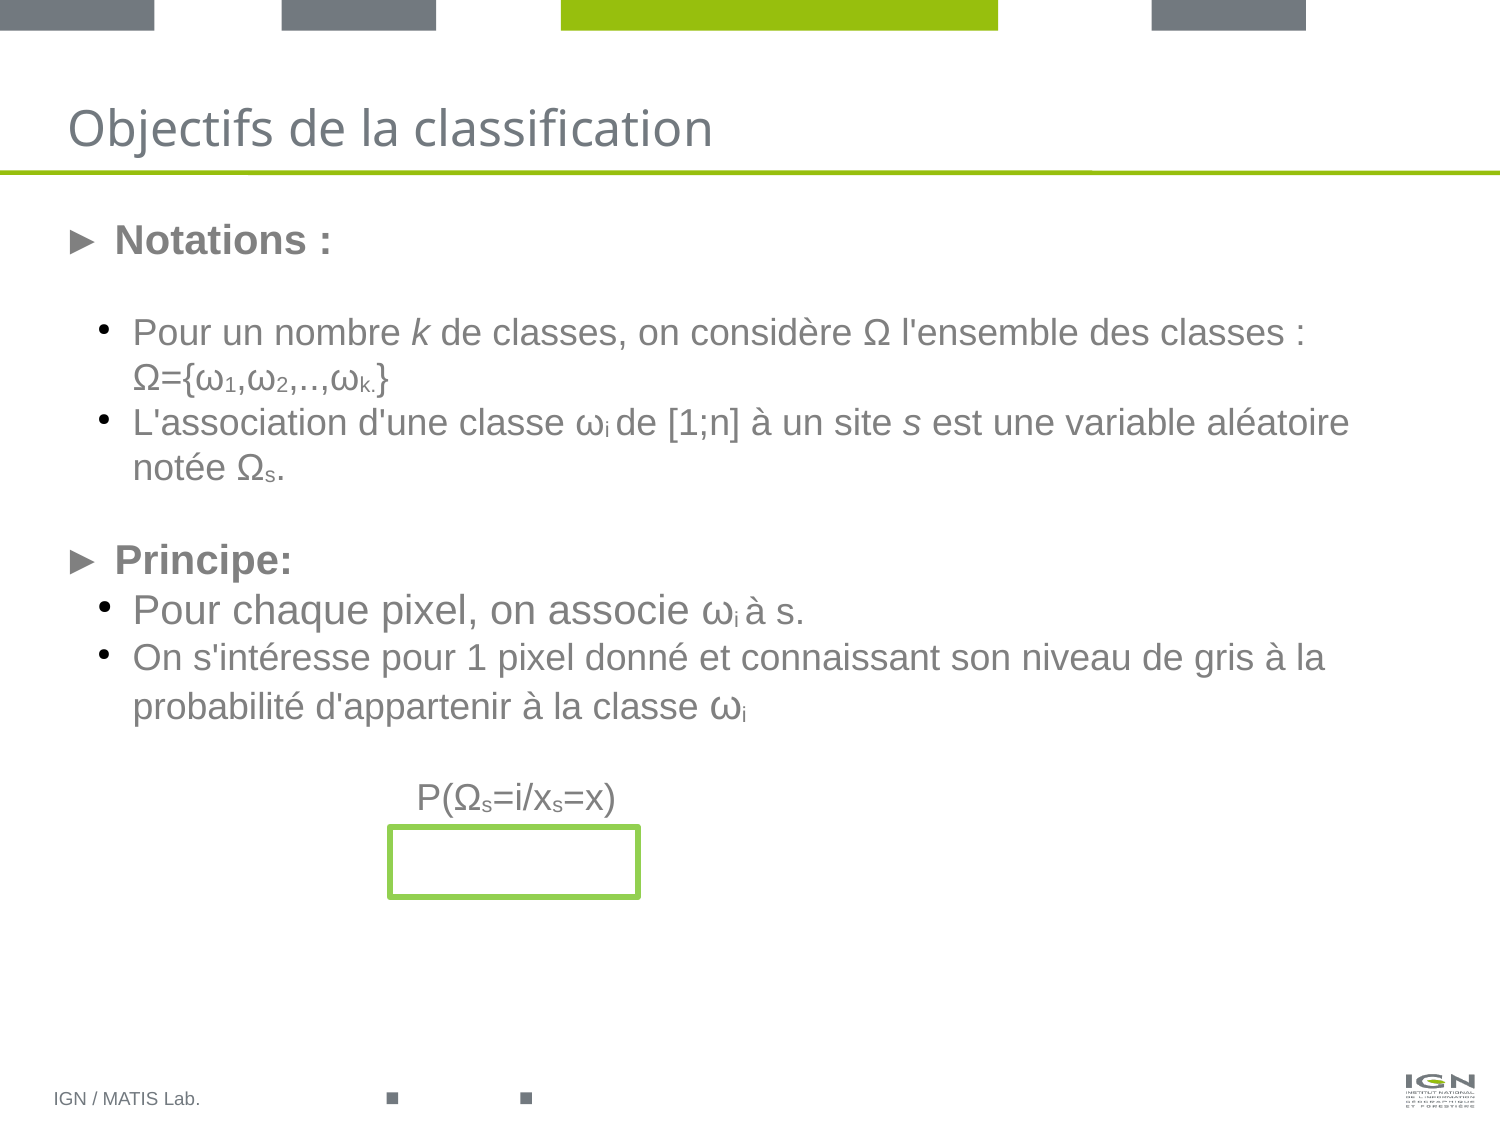

Objectifs de la classification
► Notations :
Pour un nombre k de classes, on considère Ω l'ensemble des classes :
Ω={ω1,ω2,..,ωk.}
L'association d'une classe ωi de [1;n] à un site s est une variable aléatoire notée Ωs.
► Principe:
Pour chaque pixel, on associe ωi à s.
On s'intéresse pour 1 pixel donné et connaissant son niveau de gris à la probabilité d'appartenir à la classe ωi
P(Ωs=i/xs=x)
IGN / MATIS Lab.